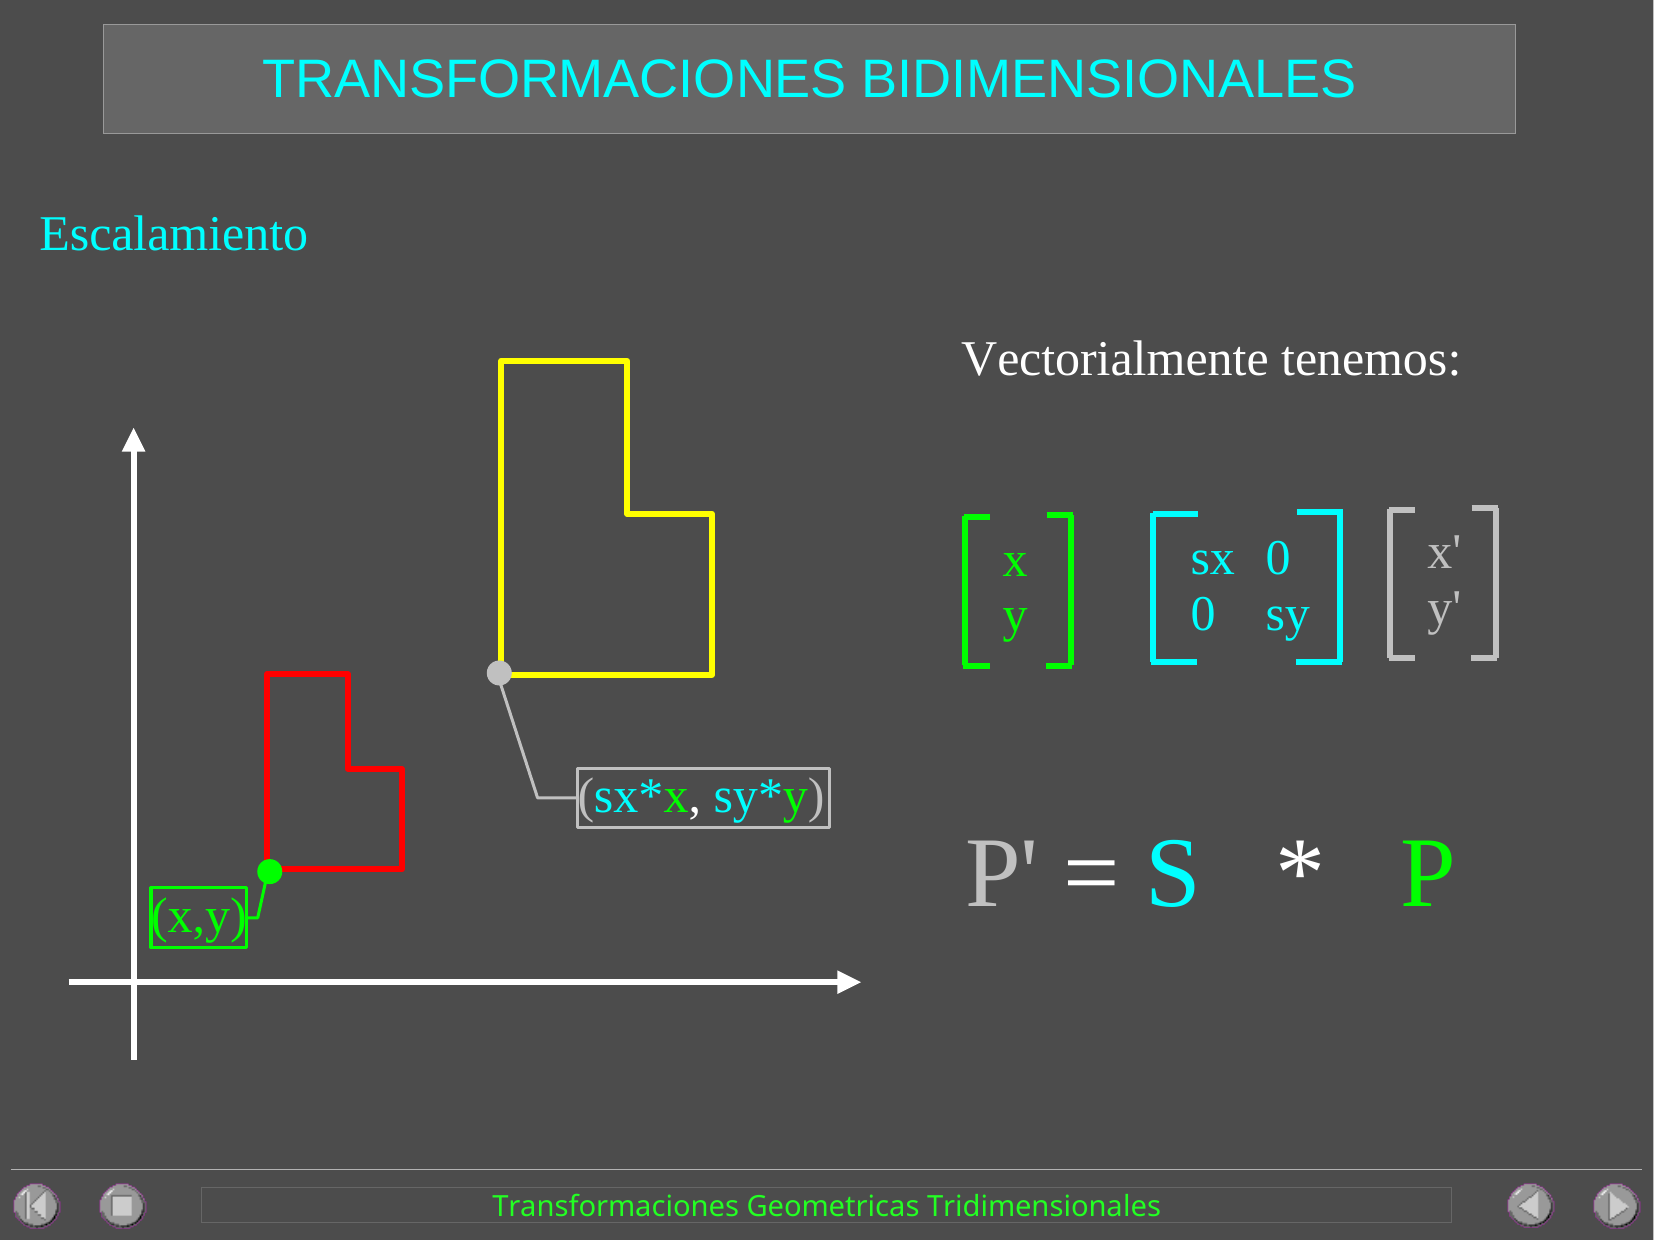

# TRANSFORMACIONES BIDIMENSIONALES
Escalamiento
Vectorialmente tenemos:
x'
y'
sx	0
0	sy
x
y
P' = S * P